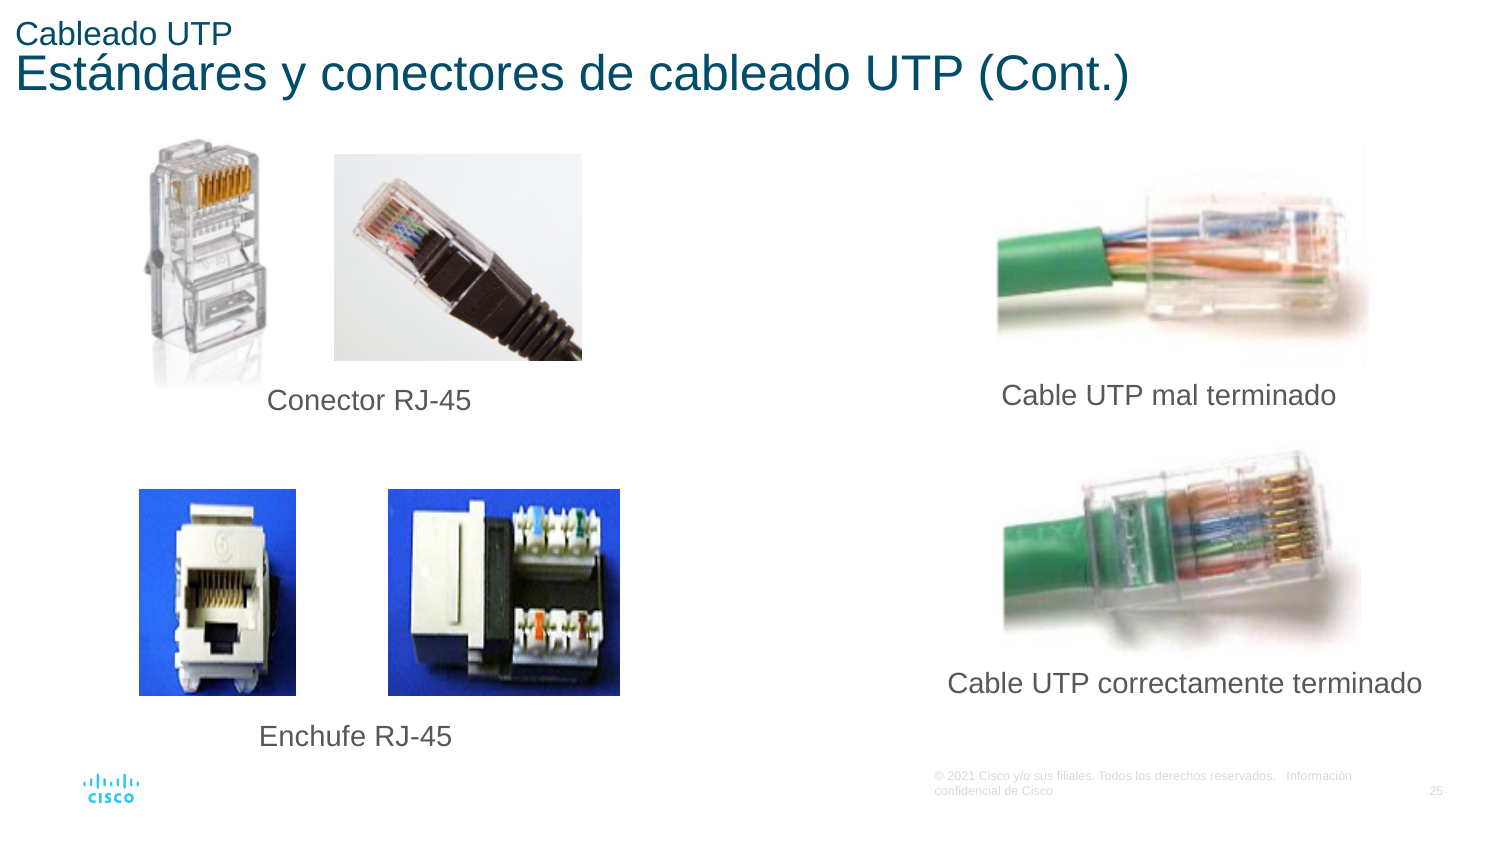

# Cableado UTP Estándares y conectores de cableado UTP (Cont.)
Cable UTP mal terminado
Conector RJ-45
Cable UTP correctamente terminado
Enchufe RJ-45